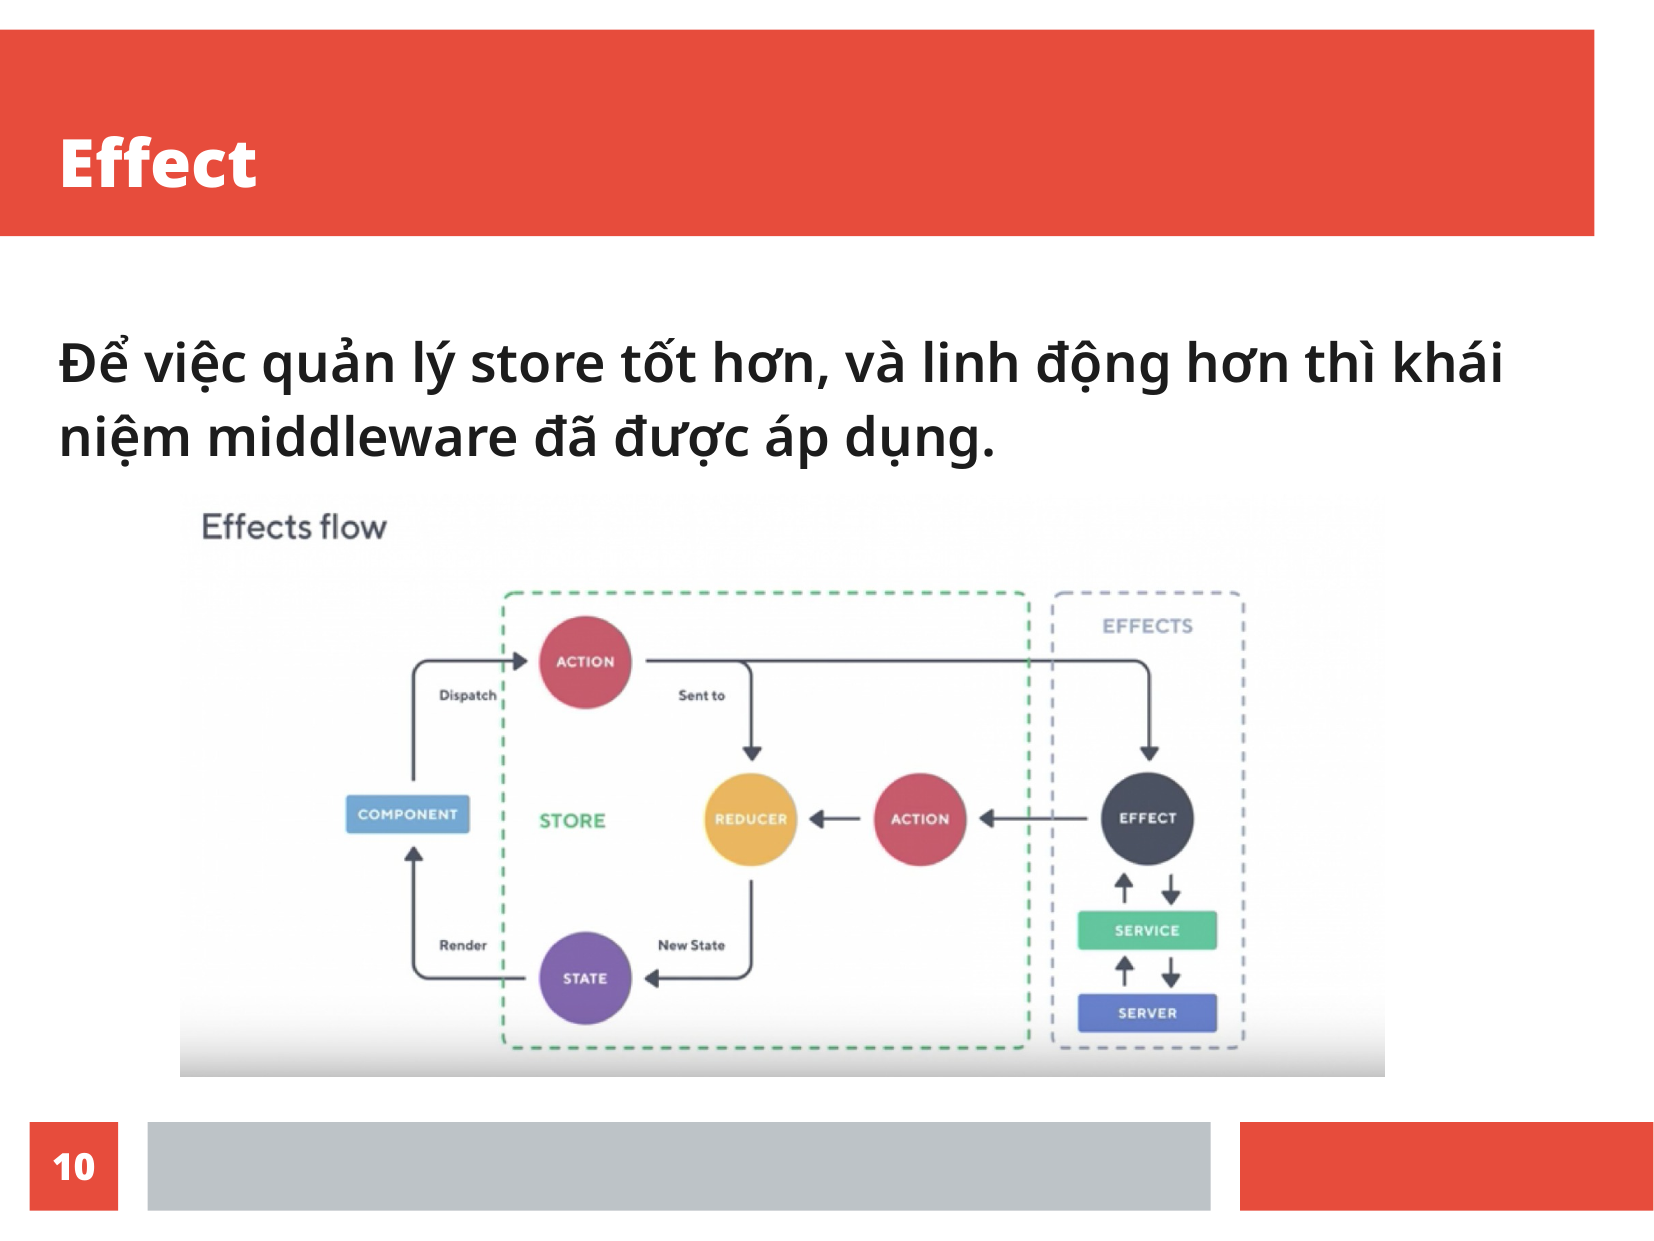

# Effect
Để việc quản lý store tốt hơn, và linh động hơn thì khái niệm middleware đã được áp dụng.
10